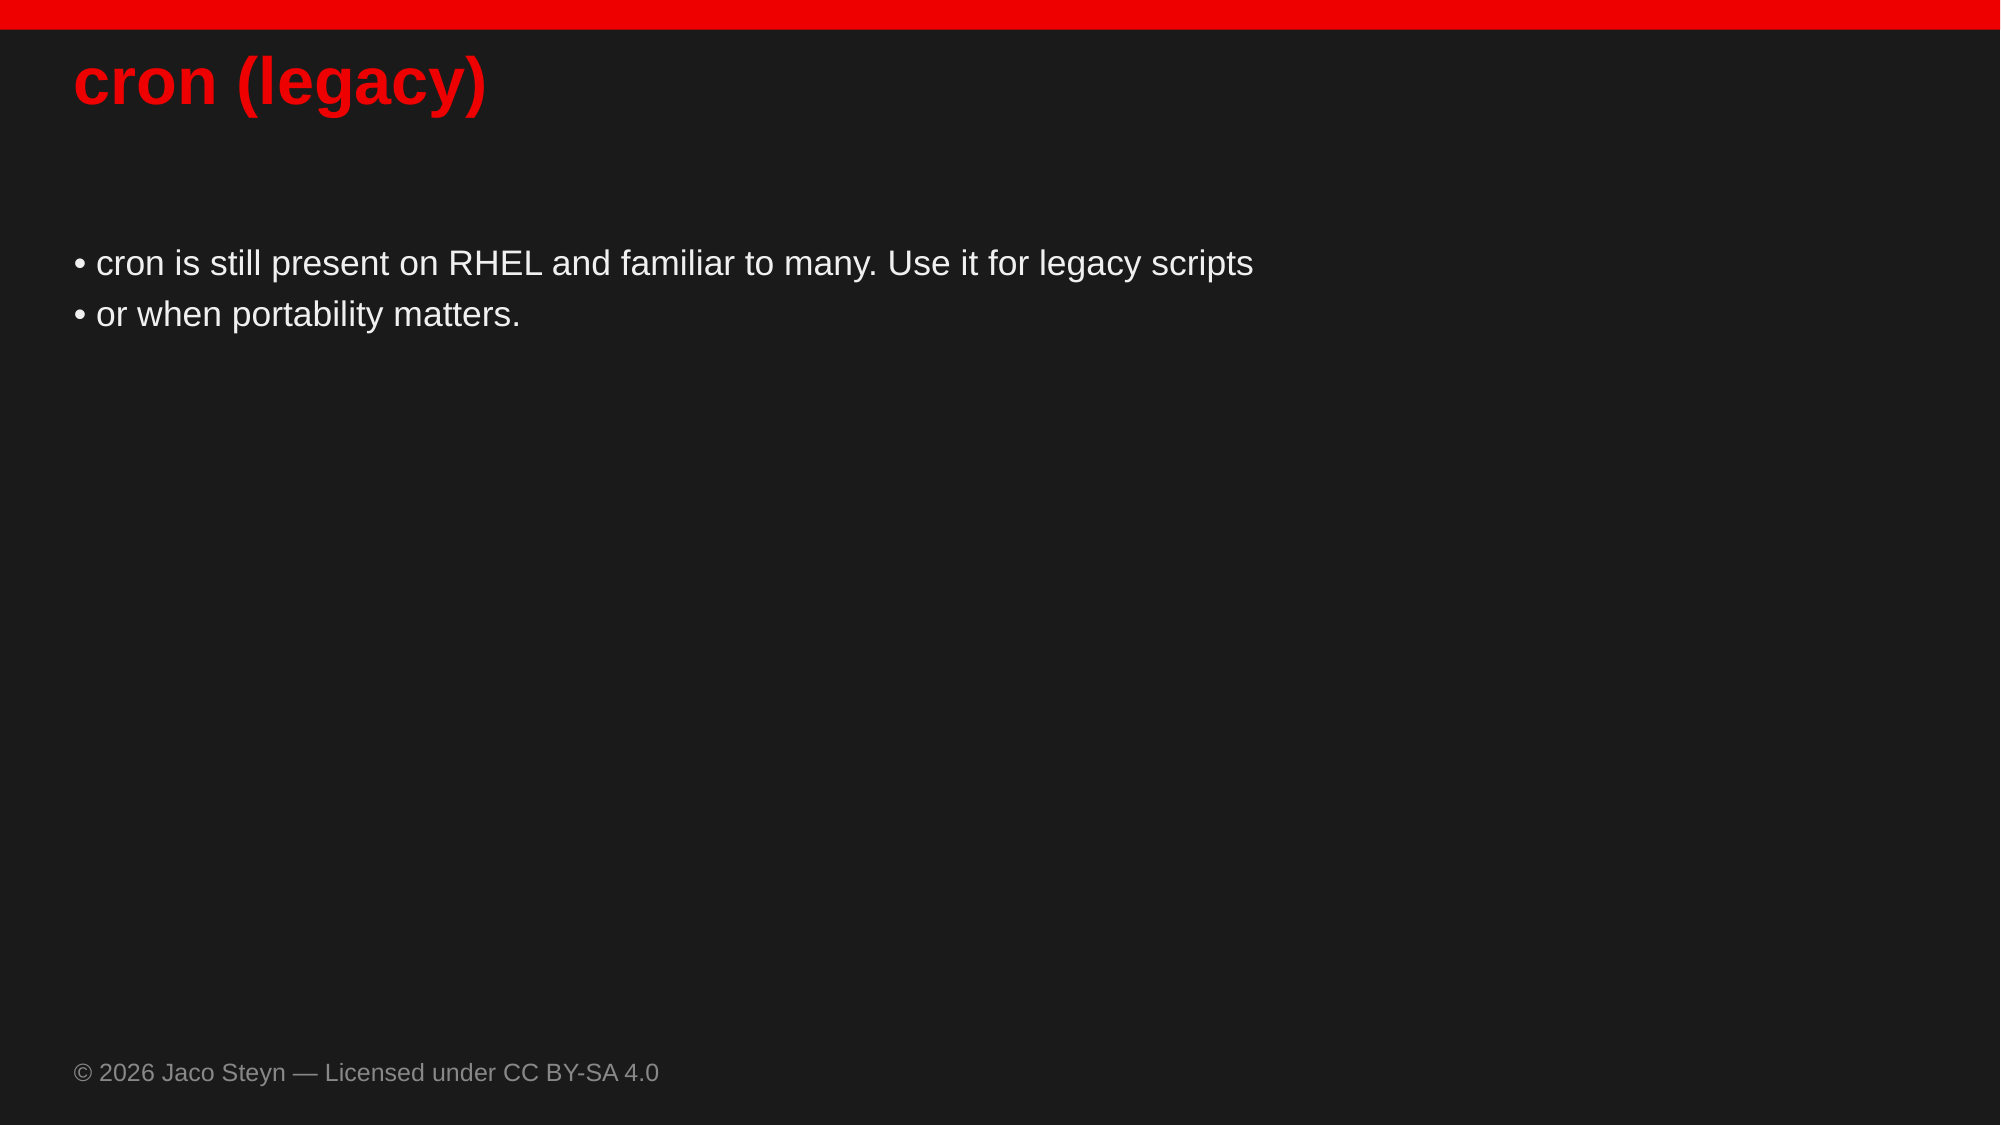

cron (legacy)
• cron is still present on RHEL and familiar to many. Use it for legacy scripts
• or when portability matters.
© 2026 Jaco Steyn — Licensed under CC BY-SA 4.0